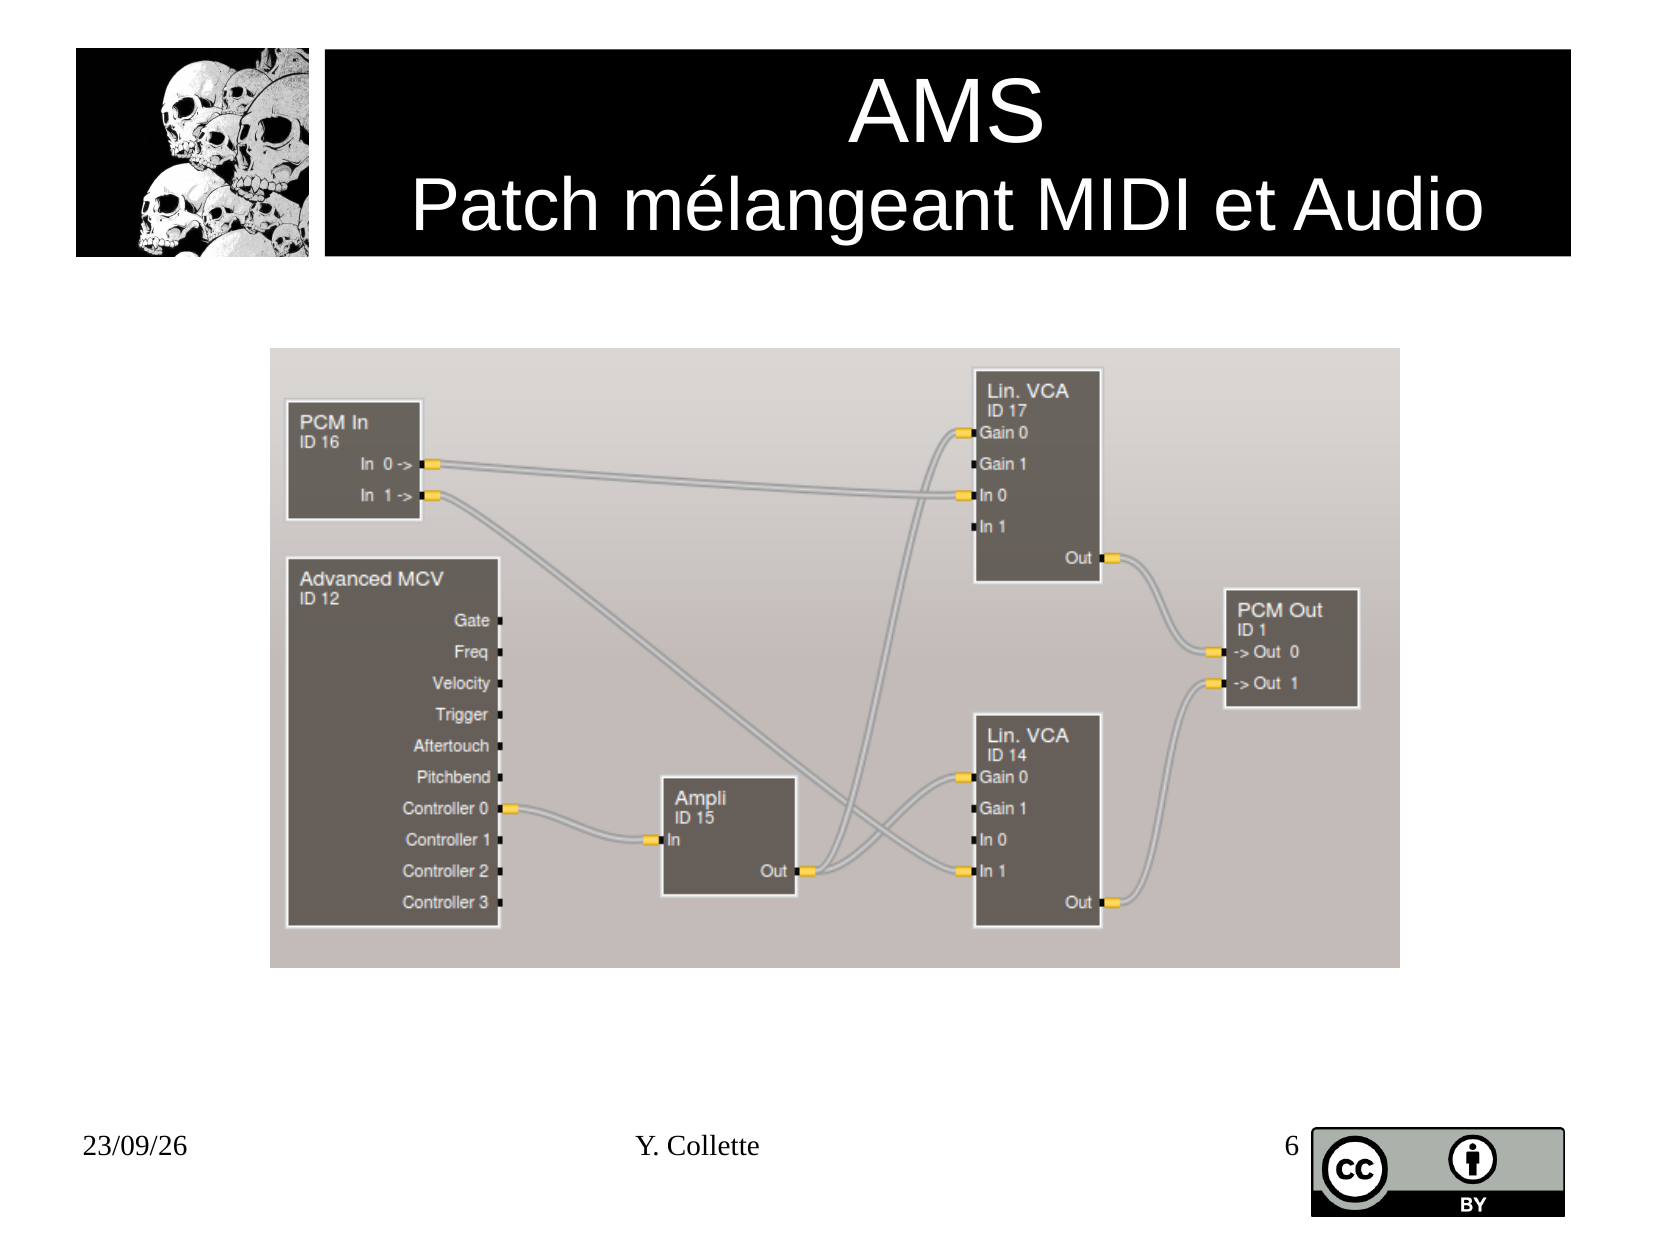

# AMS Patch mélangeant MIDI et Audio
Y. Collette
6